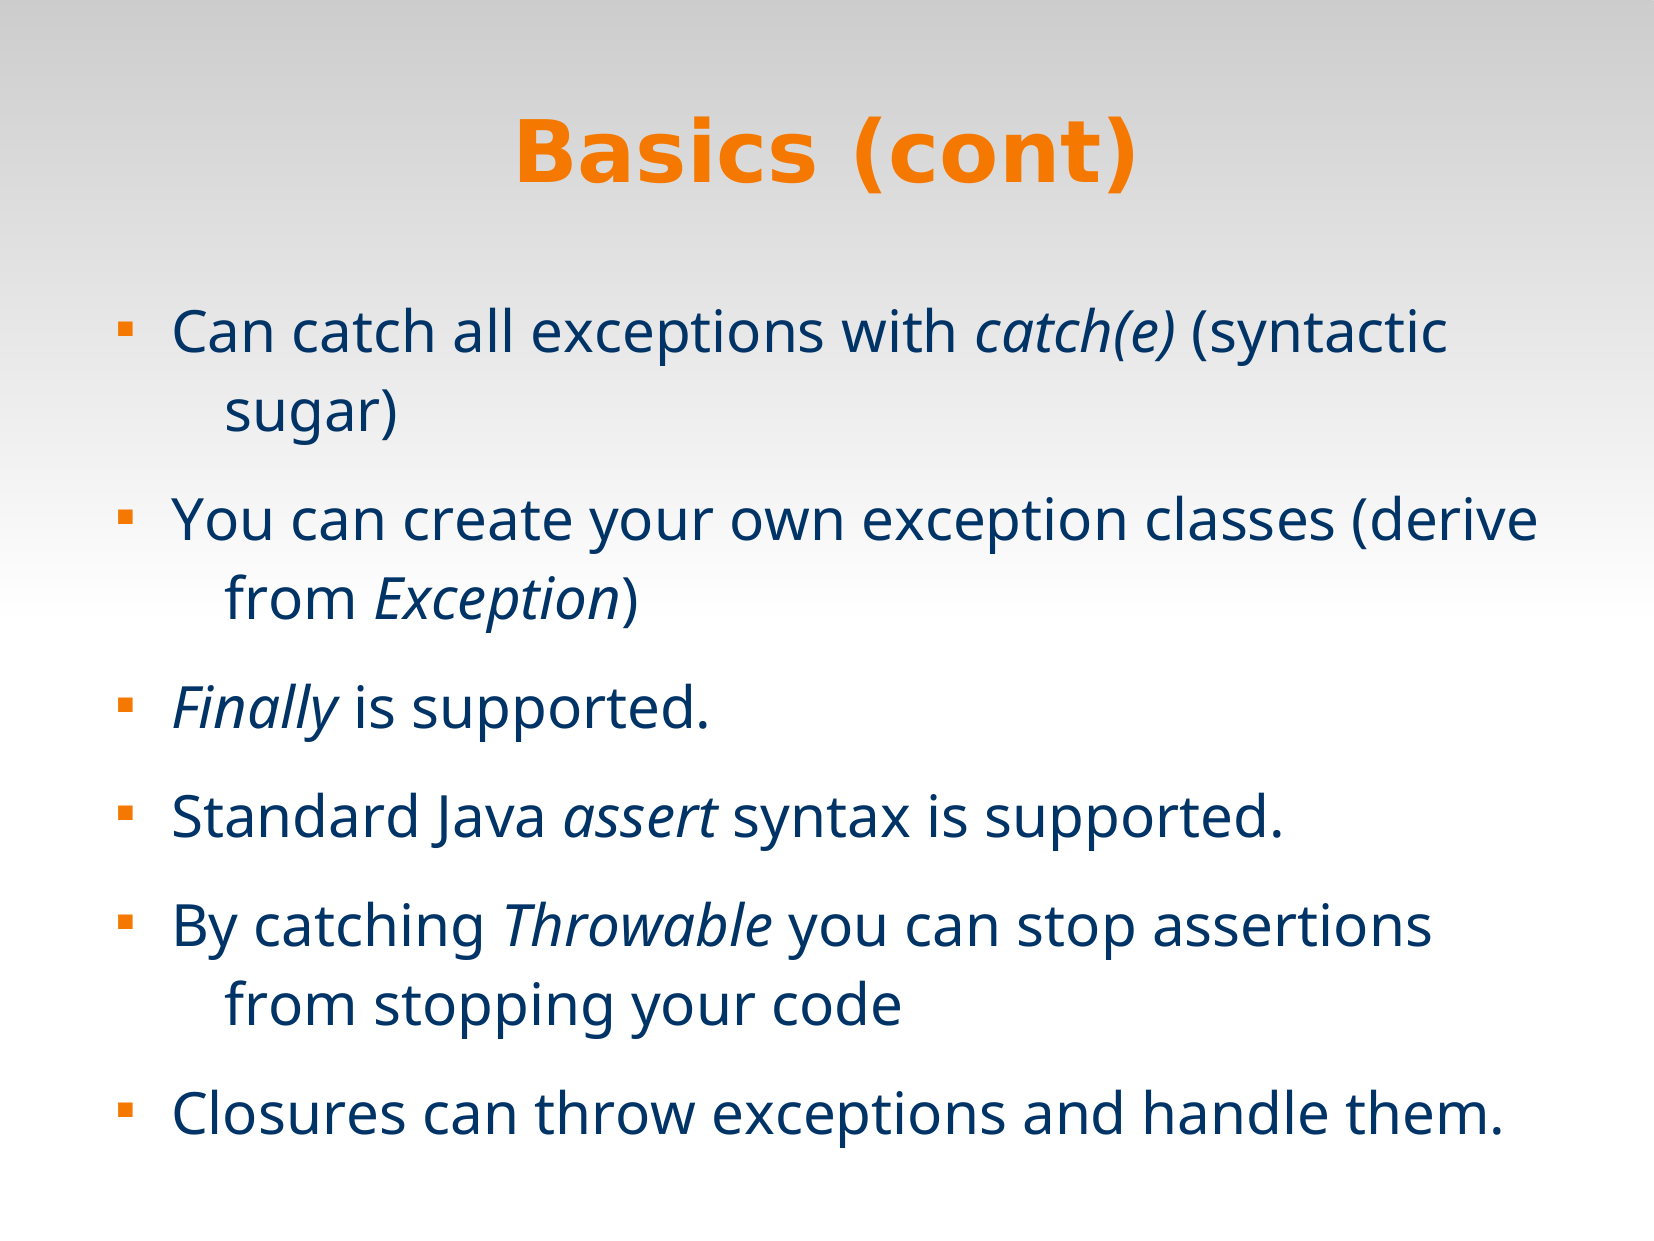

# Basics (cont)
Can catch all exceptions with catch(e) (syntactic sugar)
You can create your own exception classes (derive from Exception)
Finally is supported.
Standard Java assert syntax is supported.
By catching Throwable you can stop assertions from stopping your code
Closures can throw exceptions and handle them.